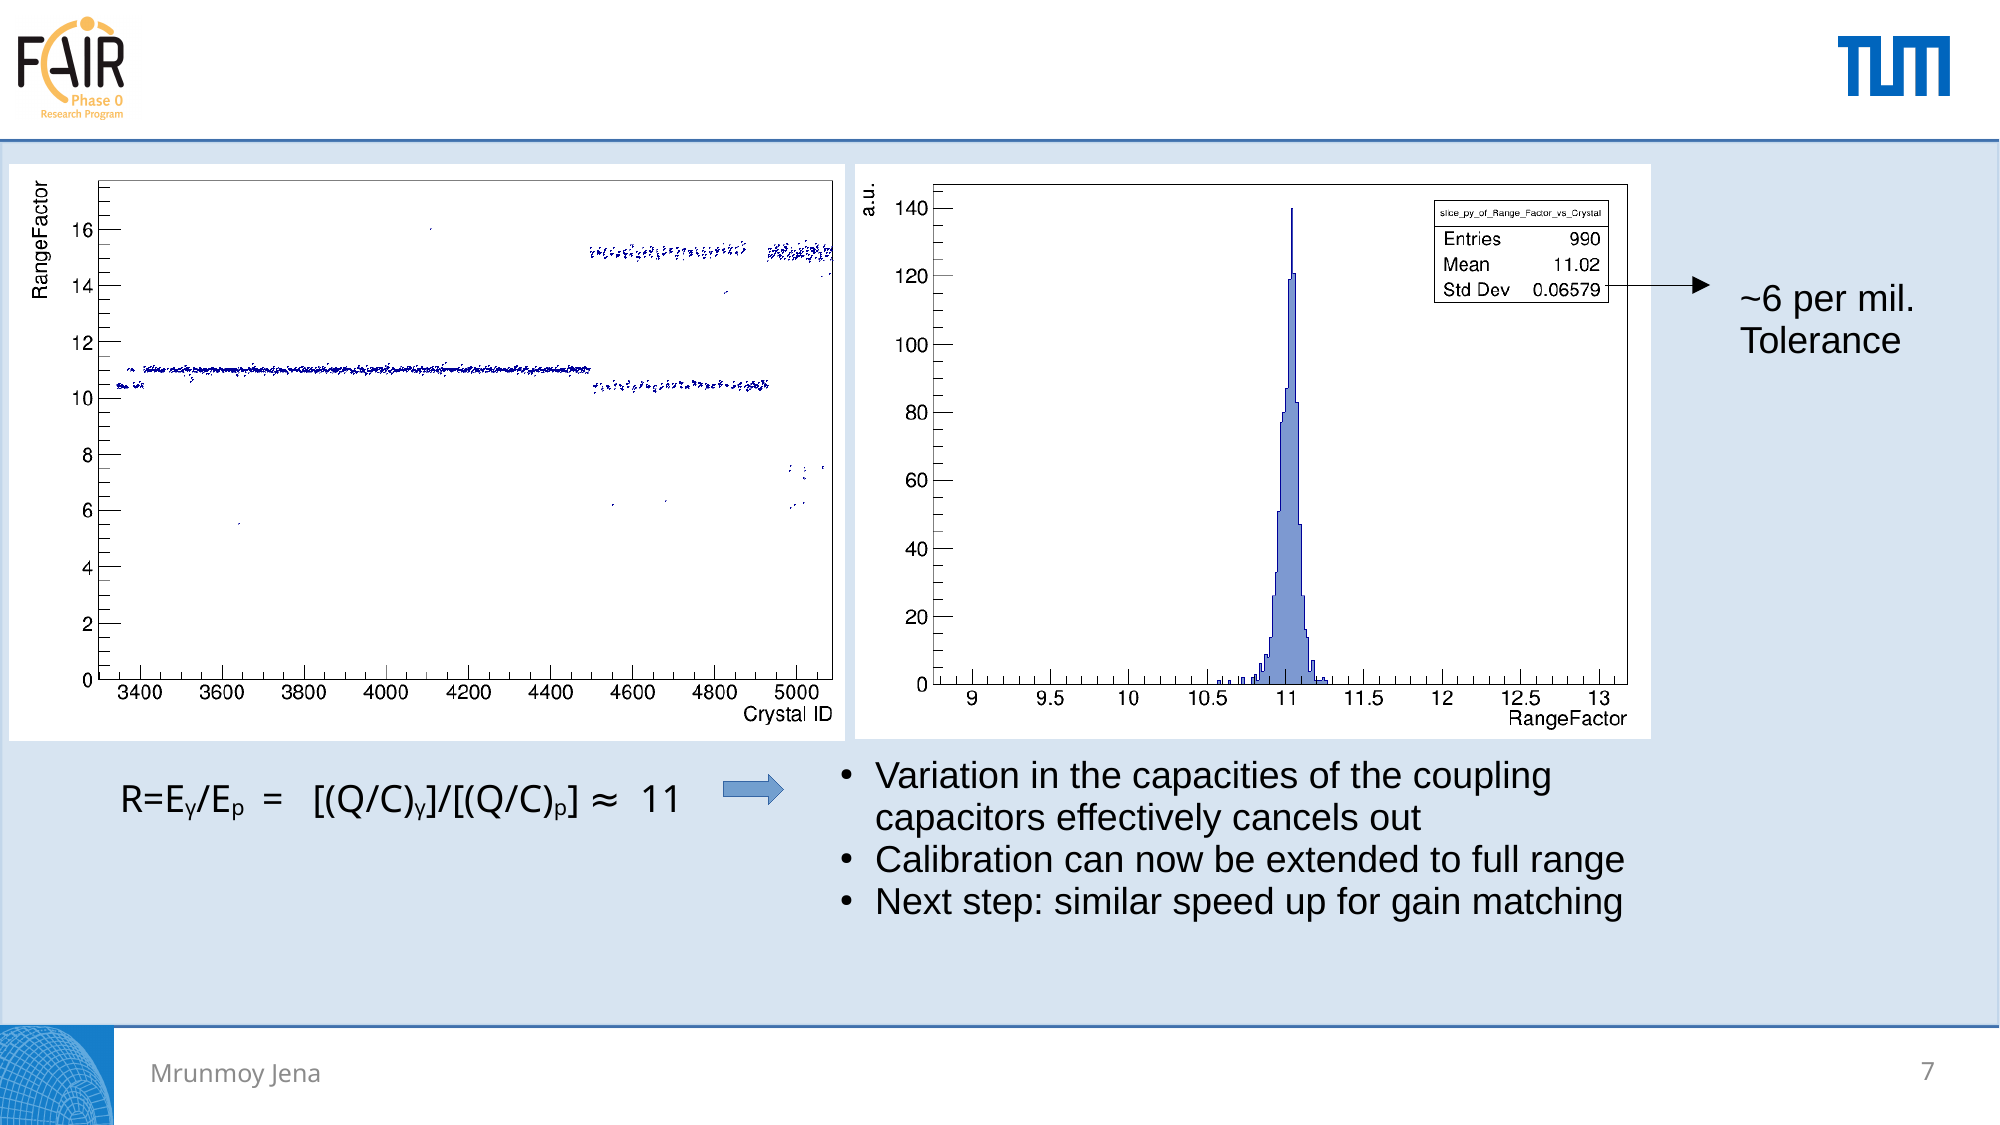

~6 per mil. Tolerance
Variation in the capacities of the coupling capacitors effectively cancels out
Calibration can now be extended to full range
Next step: similar speed up for gain matching
R=Eγ/Ep = [(Q/C)γ]/[(Q/C)p] ≈ 11
7